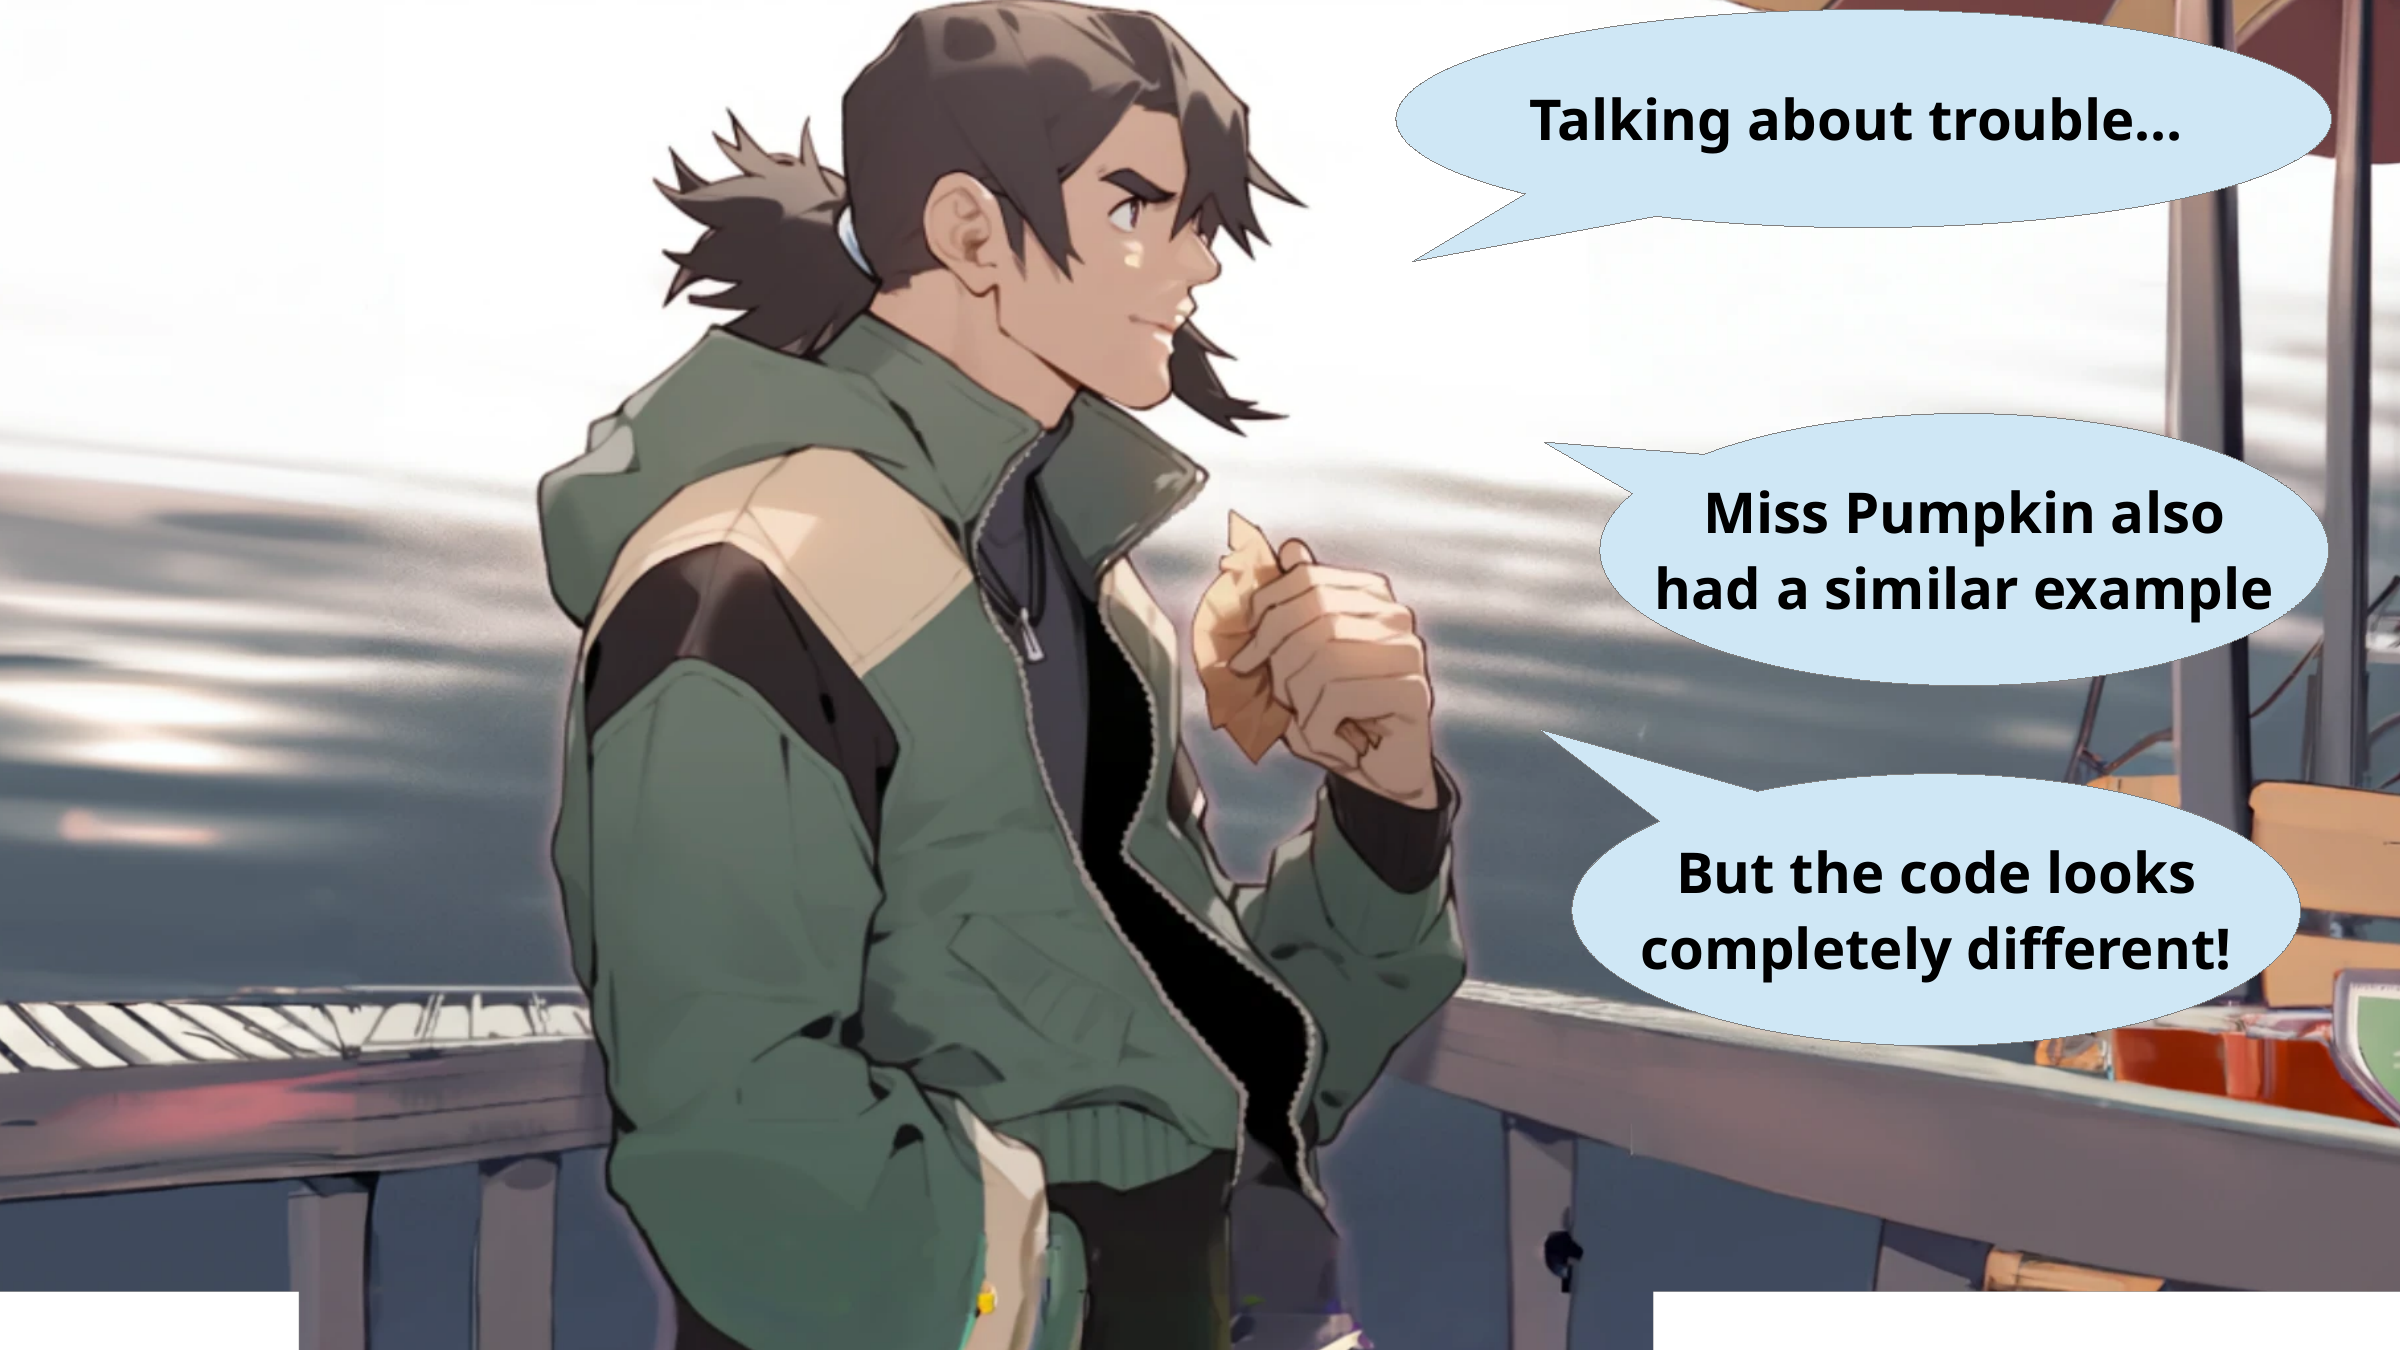

Talking about trouble…
Miss Pumpkin also
had a similar example
But the code looks
completely different!